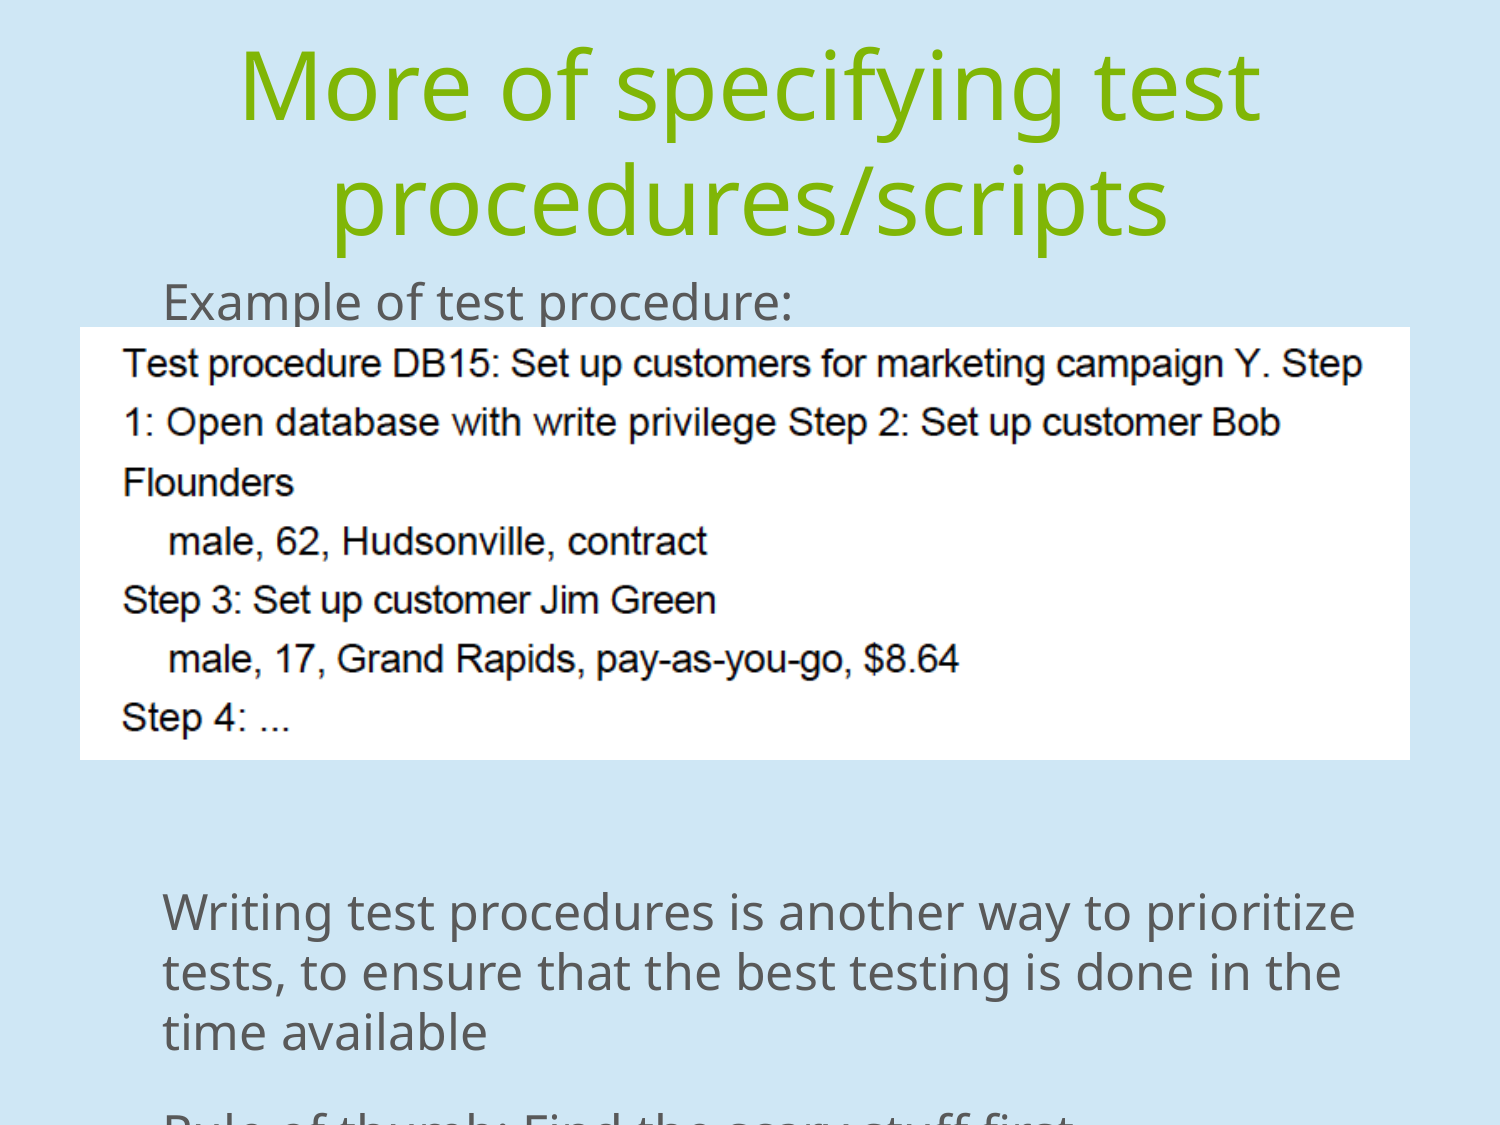

# More of specifying test procedures/scripts
Example of test procedure:
Writing test procedures is another way to prioritize tests, to ensure that the best testing is done in the time available
Rule of thumb: Find the scary stuff first
‘Scary’ – depends on the business, system, or project